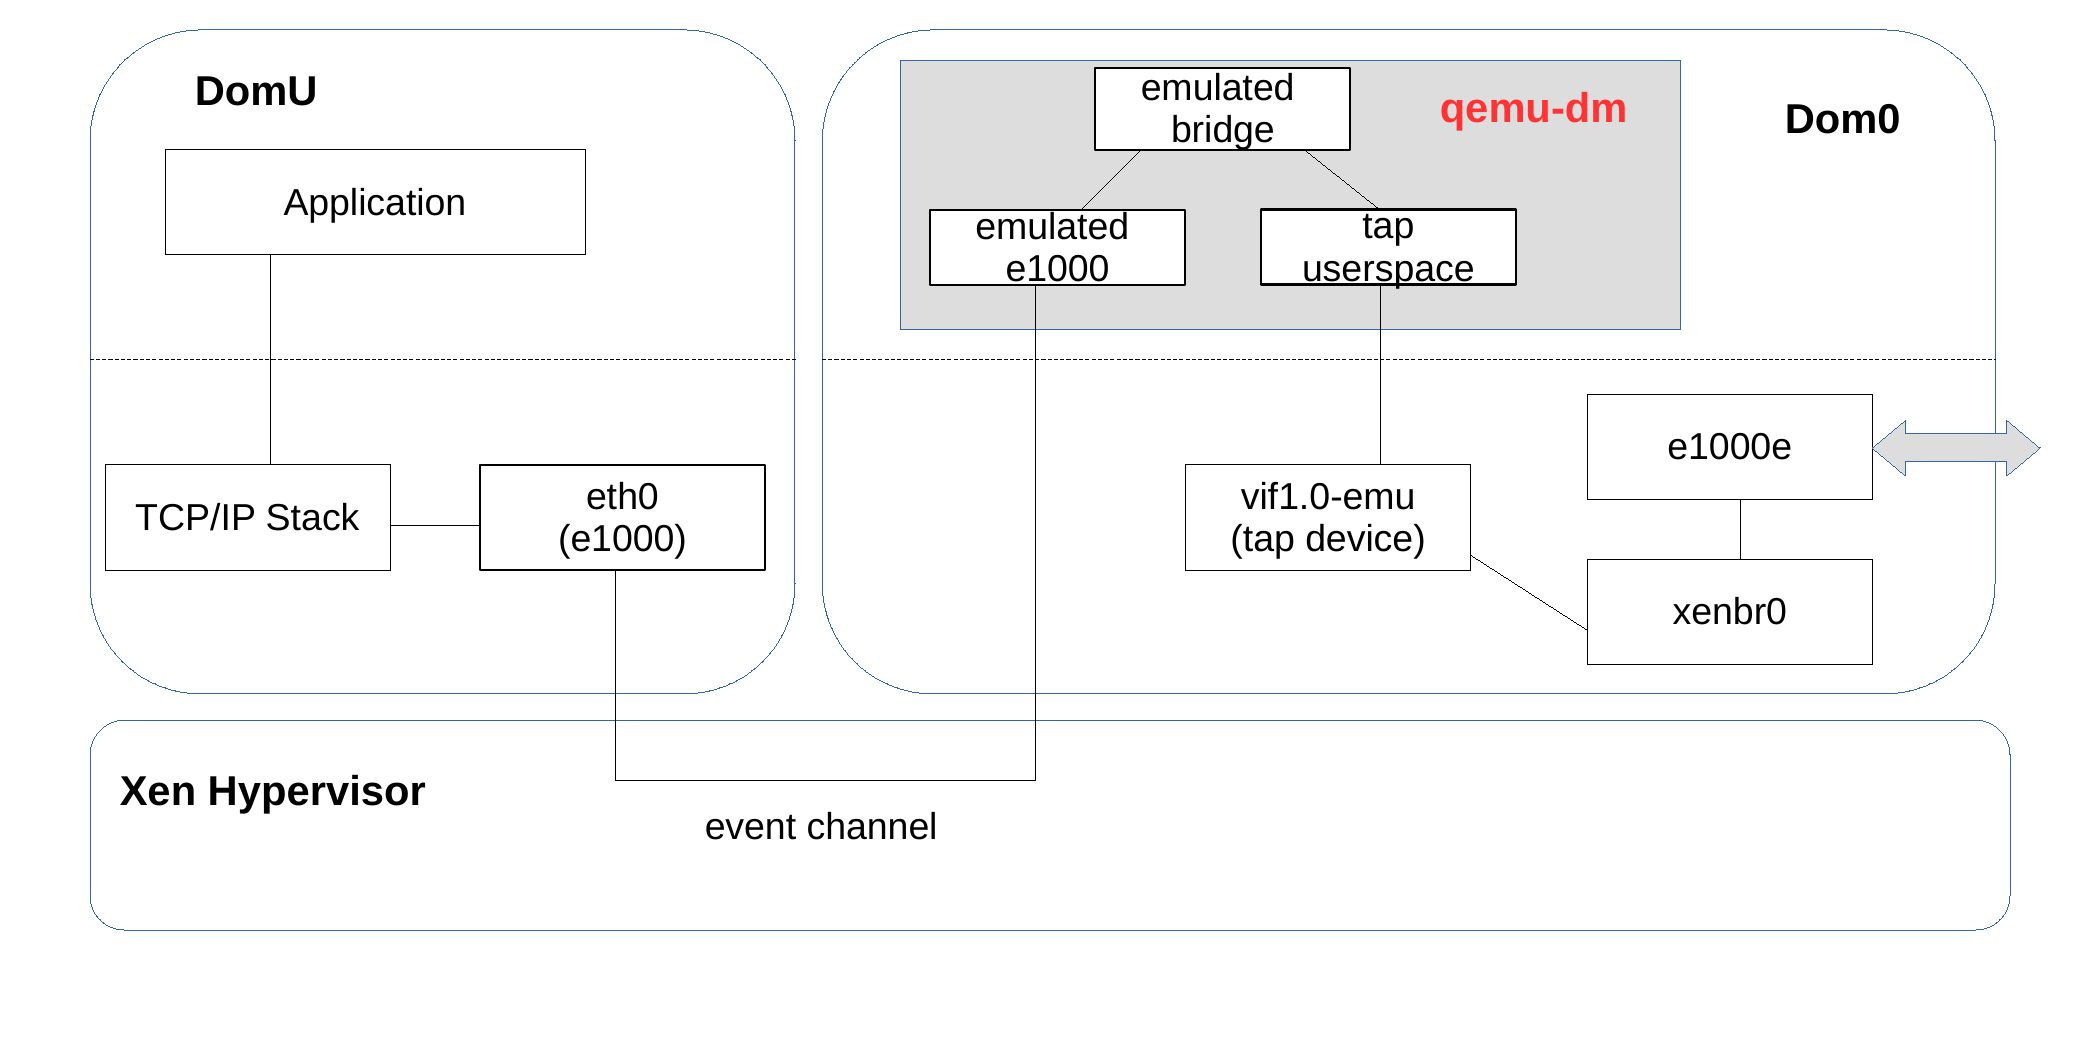

DomU
emulated
bridge
qemu-dm
Dom0
Application
tap
userspace
emulated
e1000
e1000e
TCP/IP Stack
eth0
(e1000)
vif1.0-emu
(tap device)
xenbr0
Xen Hypervisor
event channel